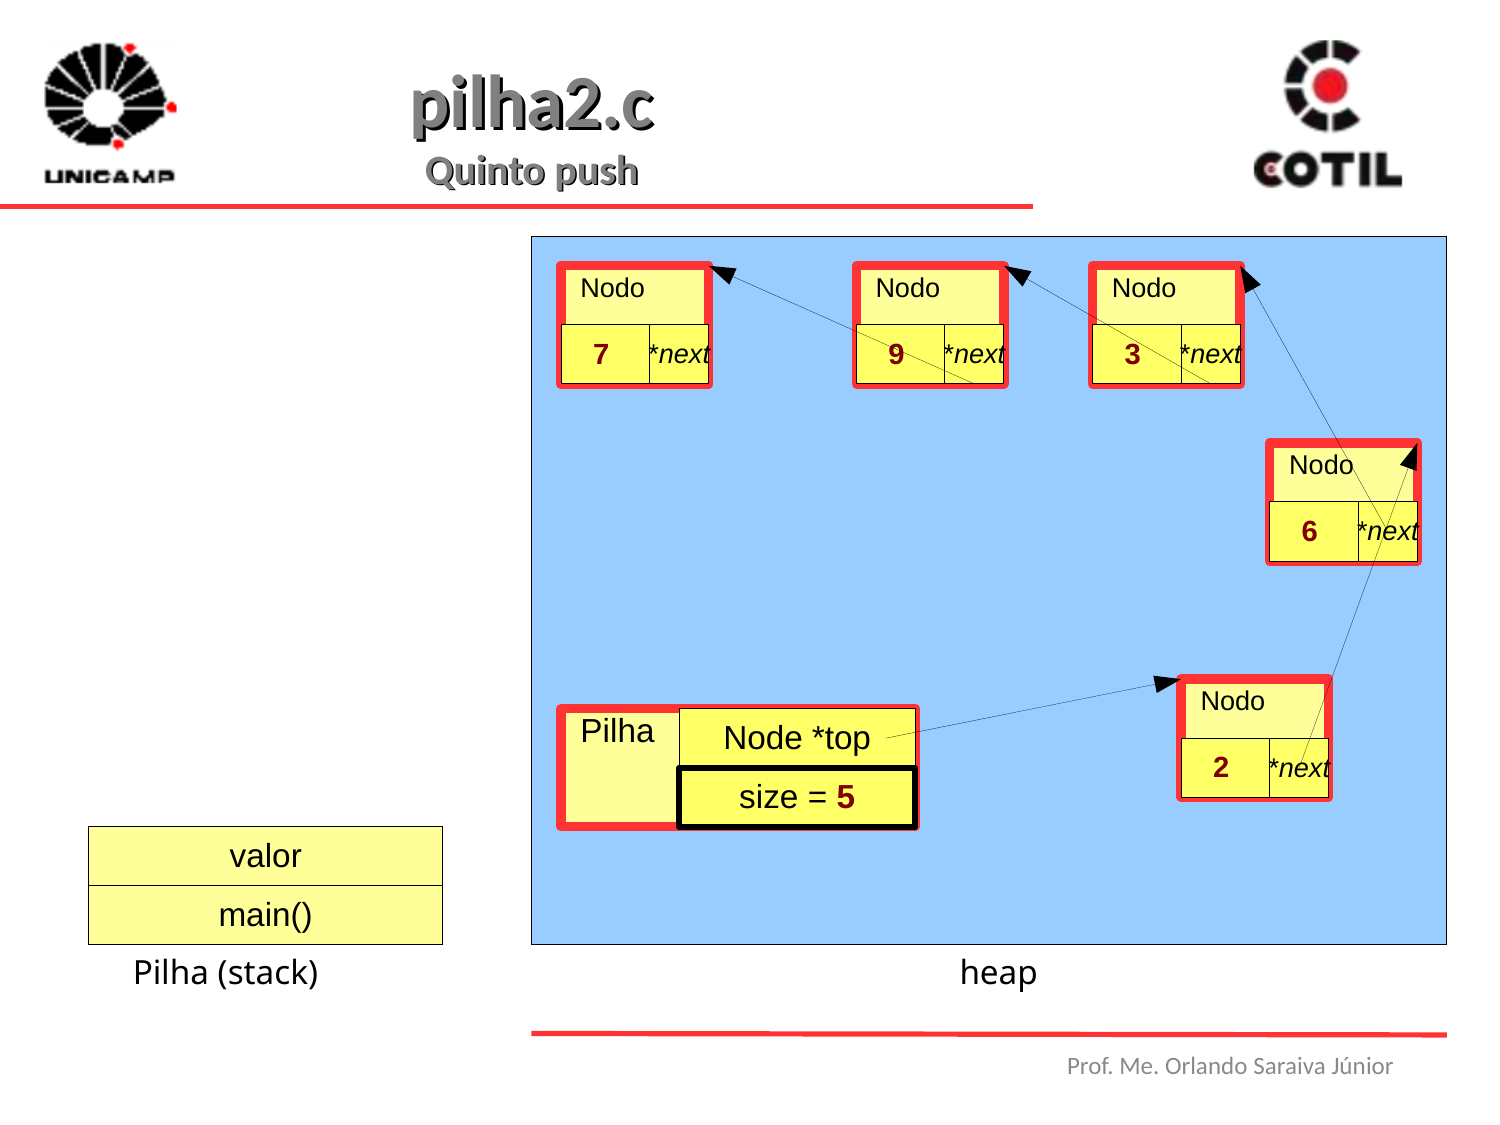

# pilha2.c Quinto push
Nodo
7
*next
Nodo
7
*next
Nodo
9
*next
Nodo
3
*next
Nodo
6
*next
Nodo
Pilha
Node *top
2
*next
size = 5
valor
main()
heap
Pilha (stack)